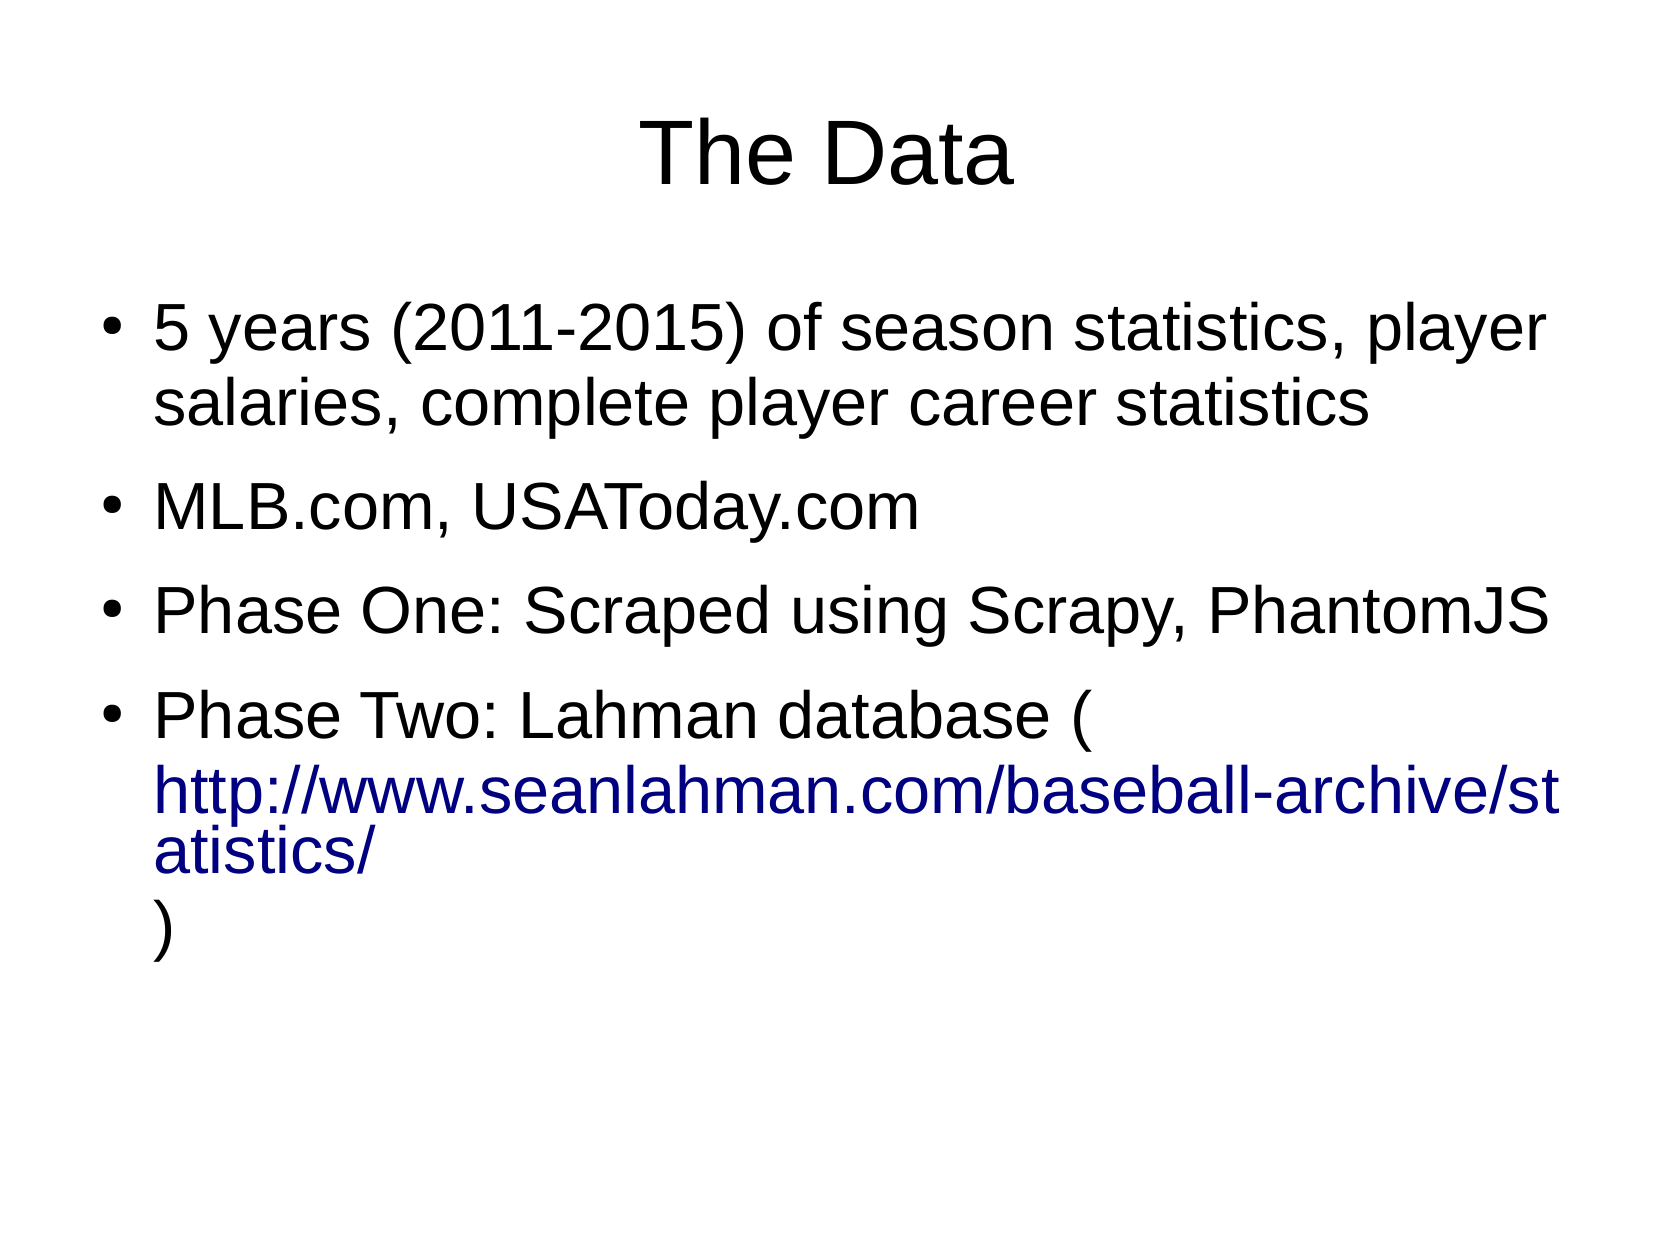

# The Data
5 years (2011-2015) of season statistics, player salaries, complete player career statistics
MLB.com, USAToday.com
Phase One: Scraped using Scrapy, PhantomJS
Phase Two: Lahman database (http://www.seanlahman.com/baseball-archive/statistics/)